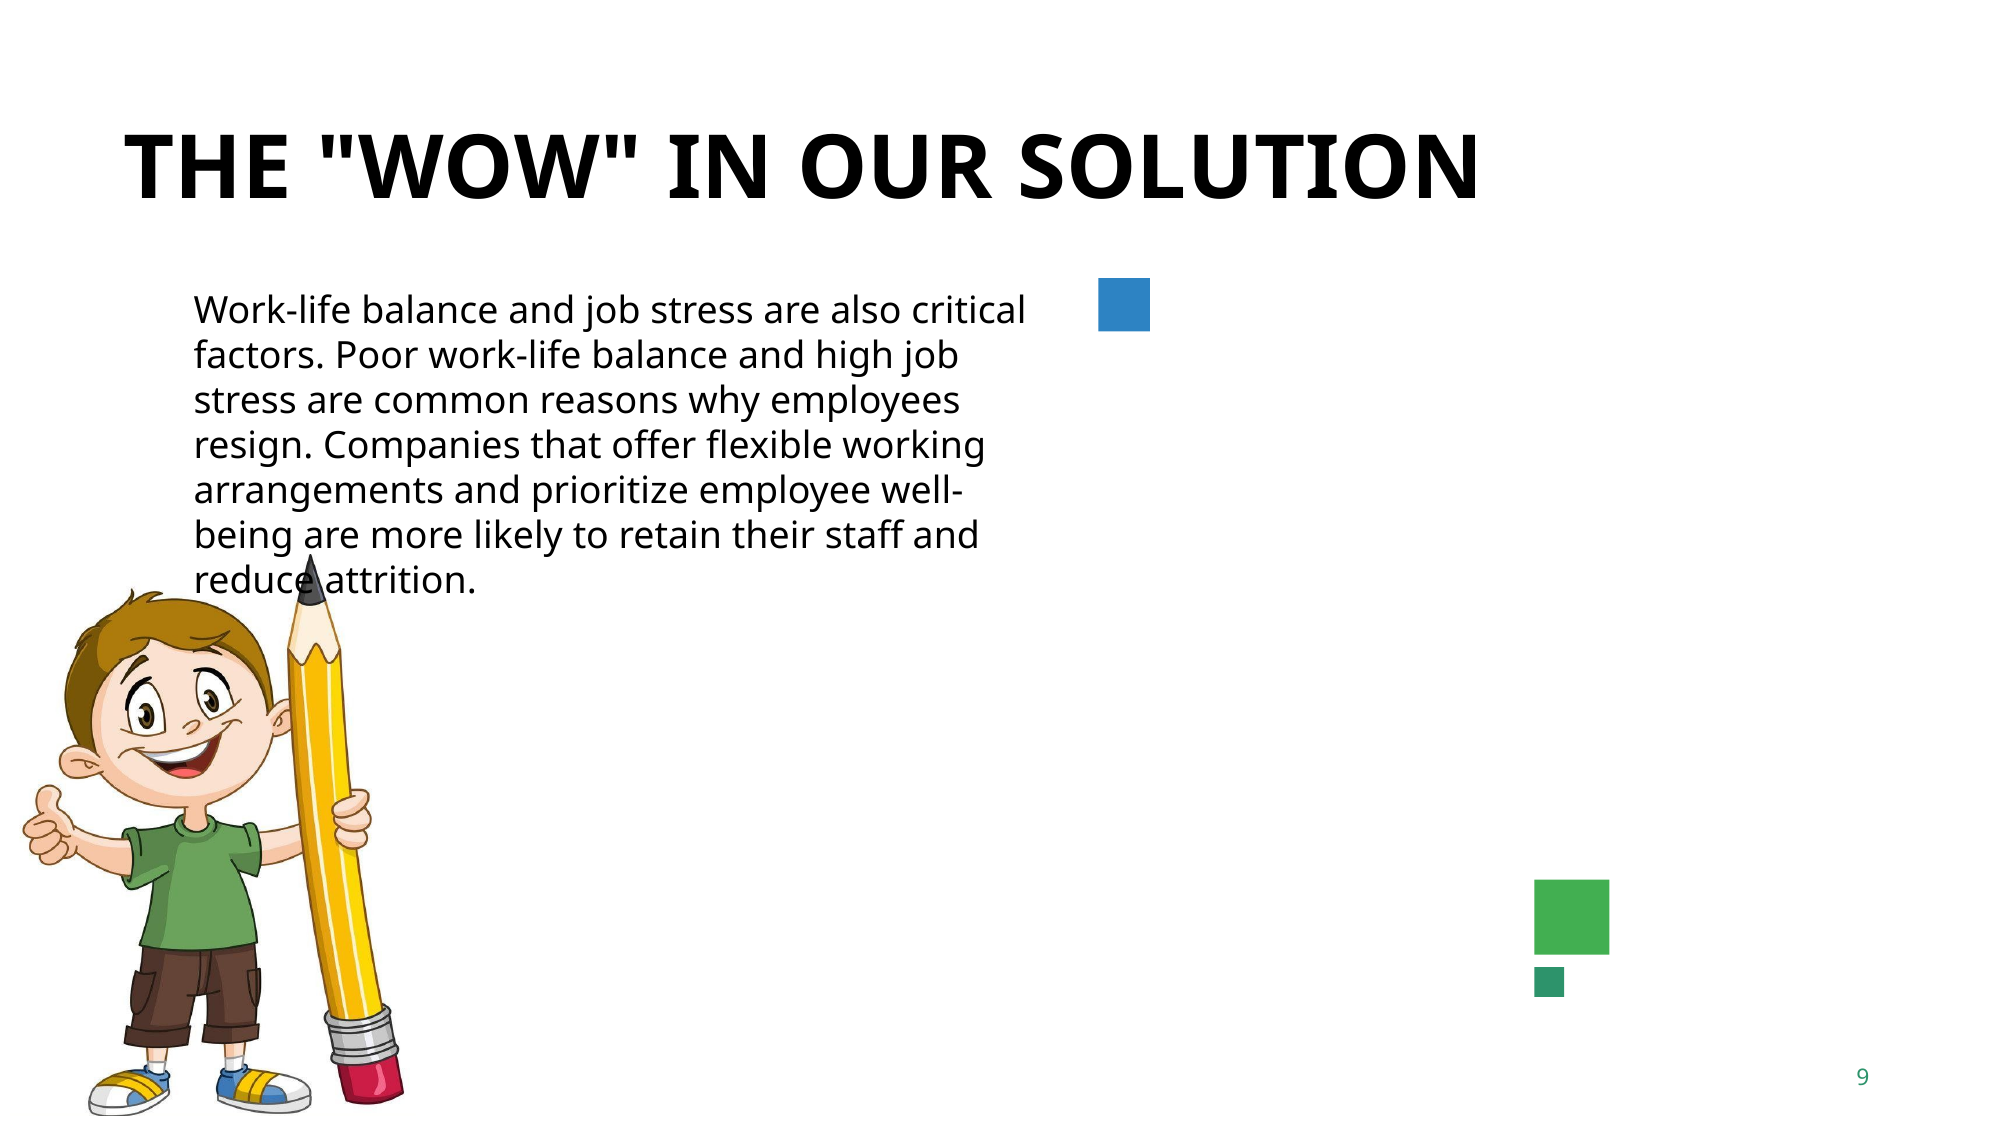

# THE "WOW" IN OUR SOLUTION
Work-life balance and job stress are also critical factors. Poor work-life balance and high job stress are common reasons why employees resign. Companies that offer flexible working arrangements and prioritize employee well-being are more likely to retain their staff and reduce attrition.
3/21/2024 Annual Review